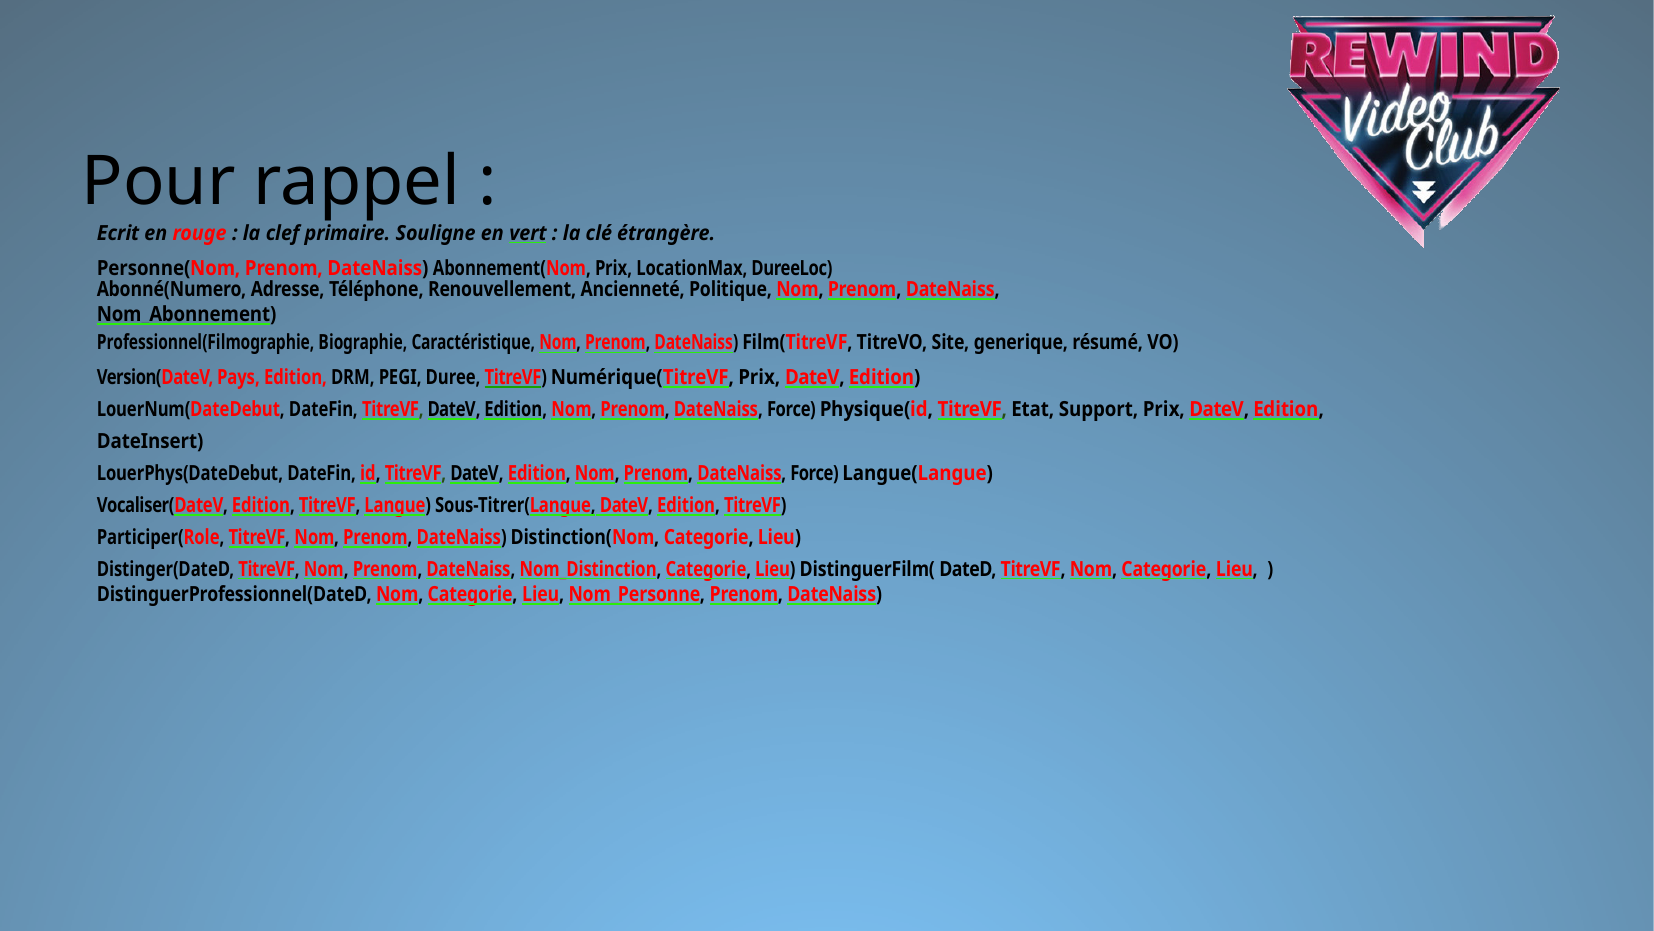

# Pour rappel :
Ecrit en rouge : la clef primaire. Souligne en vert : la clé étrangère.
Personne(Nom, Prenom, DateNaiss) Abonnement(Nom, Prix, LocationMax, DureeLoc)
Abonné(Numero, Adresse, Téléphone, Renouvellement, Ancienneté, Politique, Nom, Prenom, DateNaiss,
Nom_Abonnement)
Professionnel(Filmographie, Biographie, Caractéristique, Nom, Prenom, DateNaiss) Film(TitreVF, TitreVO, Site, generique, résumé, VO)
Version(DateV, Pays, Edition, DRM, PEGI, Duree, TitreVF) Numérique(TitreVF, Prix, DateV, Edition)
LouerNum(DateDebut, DateFin, TitreVF, DateV, Edition, Nom, Prenom, DateNaiss, Force) Physique(id, TitreVF, Etat, Support, Prix, DateV, Edition, DateInsert)
LouerPhys(DateDebut, DateFin, id, TitreVF, DateV, Edition, Nom, Prenom, DateNaiss, Force) Langue(Langue)
Vocaliser(DateV, Edition, TitreVF, Langue) Sous-Titrer(Langue, DateV, Edition, TitreVF)
Participer(Role, TitreVF, Nom, Prenom, DateNaiss) Distinction(Nom, Categorie, Lieu)
Distinger(DateD, TitreVF, Nom, Prenom, DateNaiss, Nom_Distinction, Categorie, Lieu) DistinguerFilm( DateD, TitreVF, Nom, Categorie, Lieu, )
DistinguerProfessionnel(DateD, Nom, Categorie, Lieu, Nom_Personne, Prenom, DateNaiss)